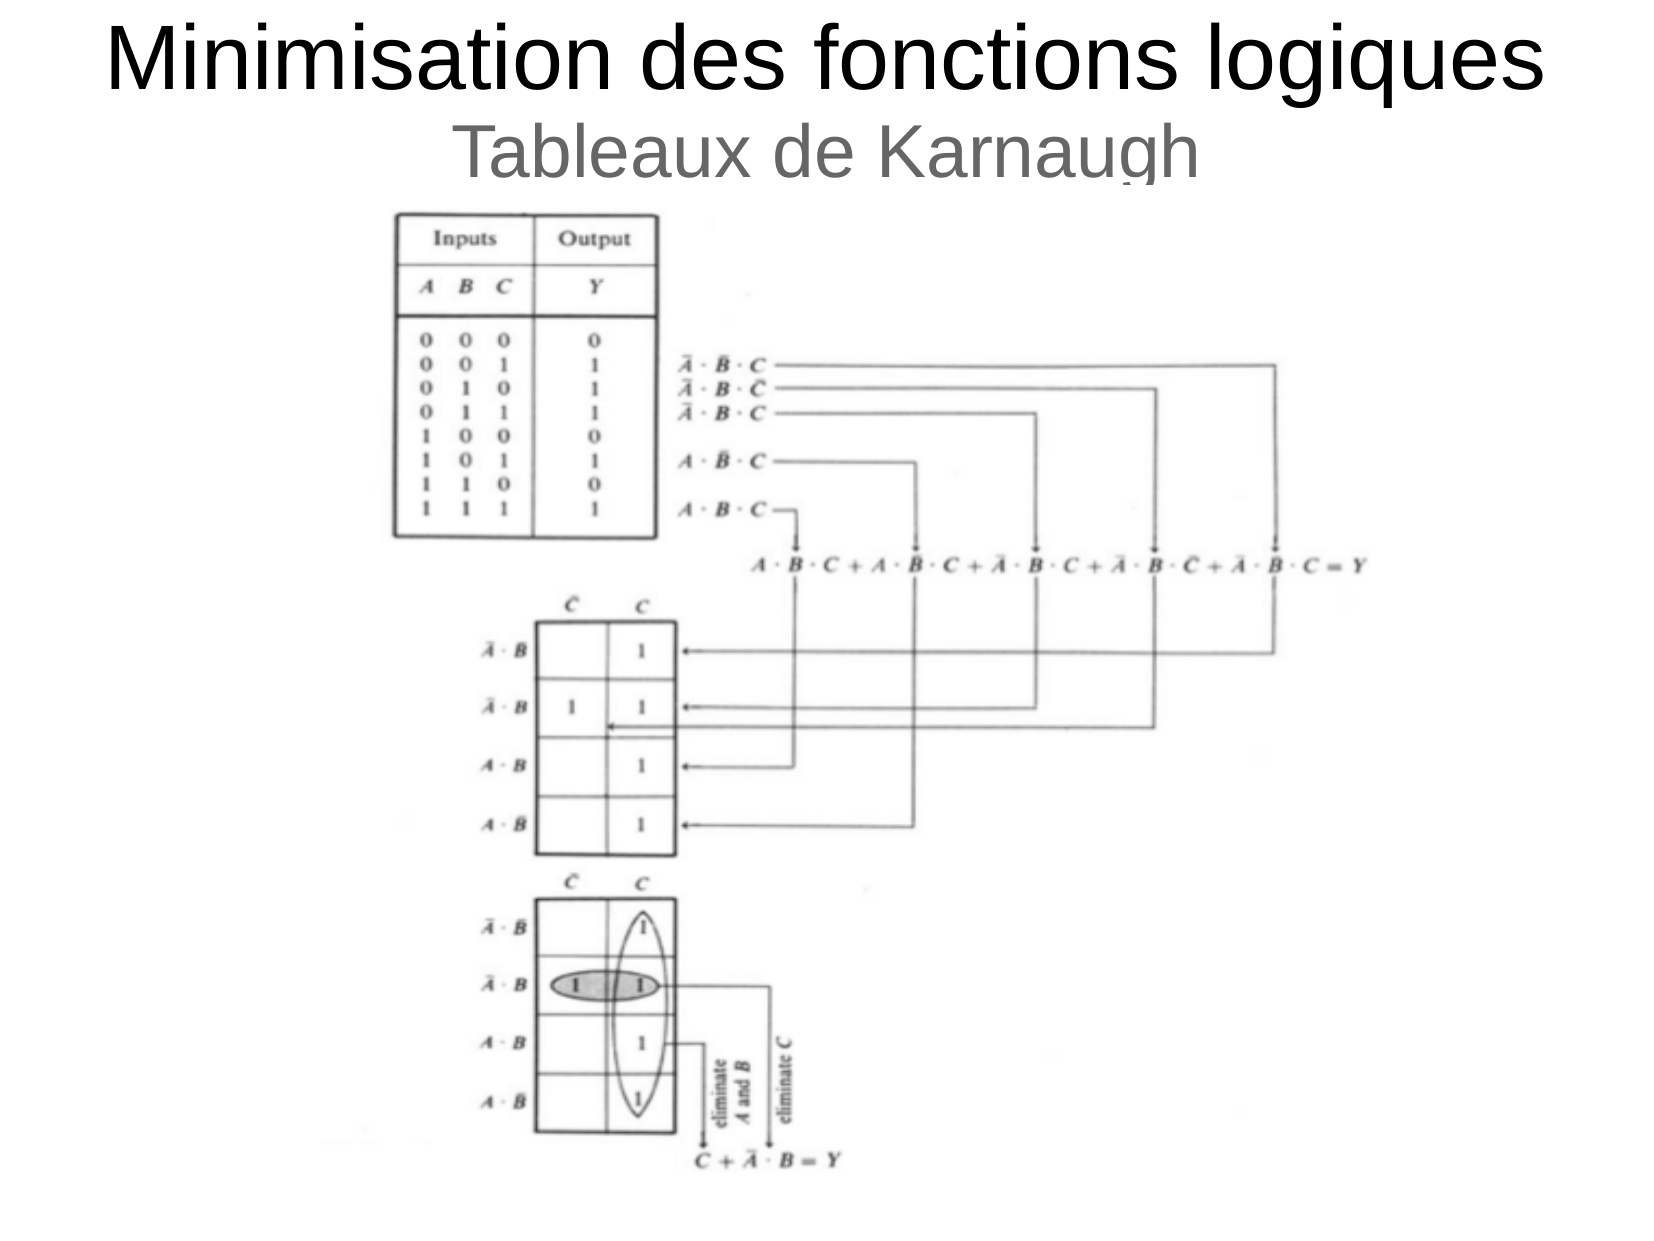

# Minimisation des fonctions logiques Tableaux de Karnaugh